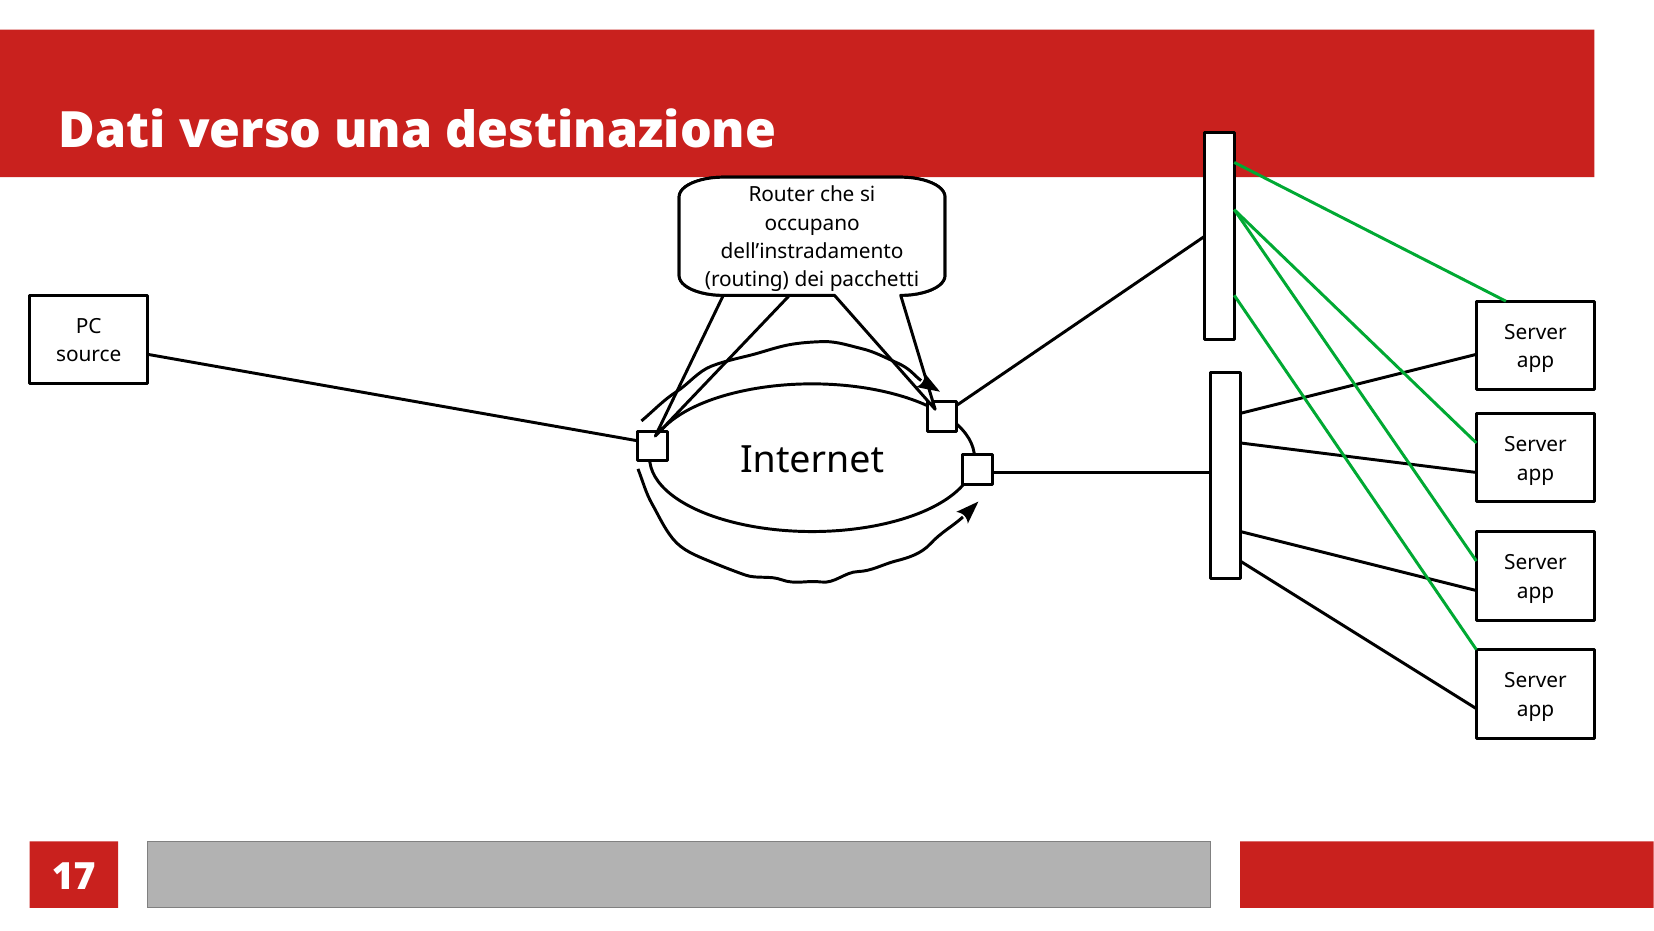

# Dati verso una destinazione
Router che si occupano dell’instradamento dei pacchetti
Router che si occupano dell’instradamento (routing) dei pacchetti
PC
source
Server
app
Internet
Server
app
Server
app
Server
app
17